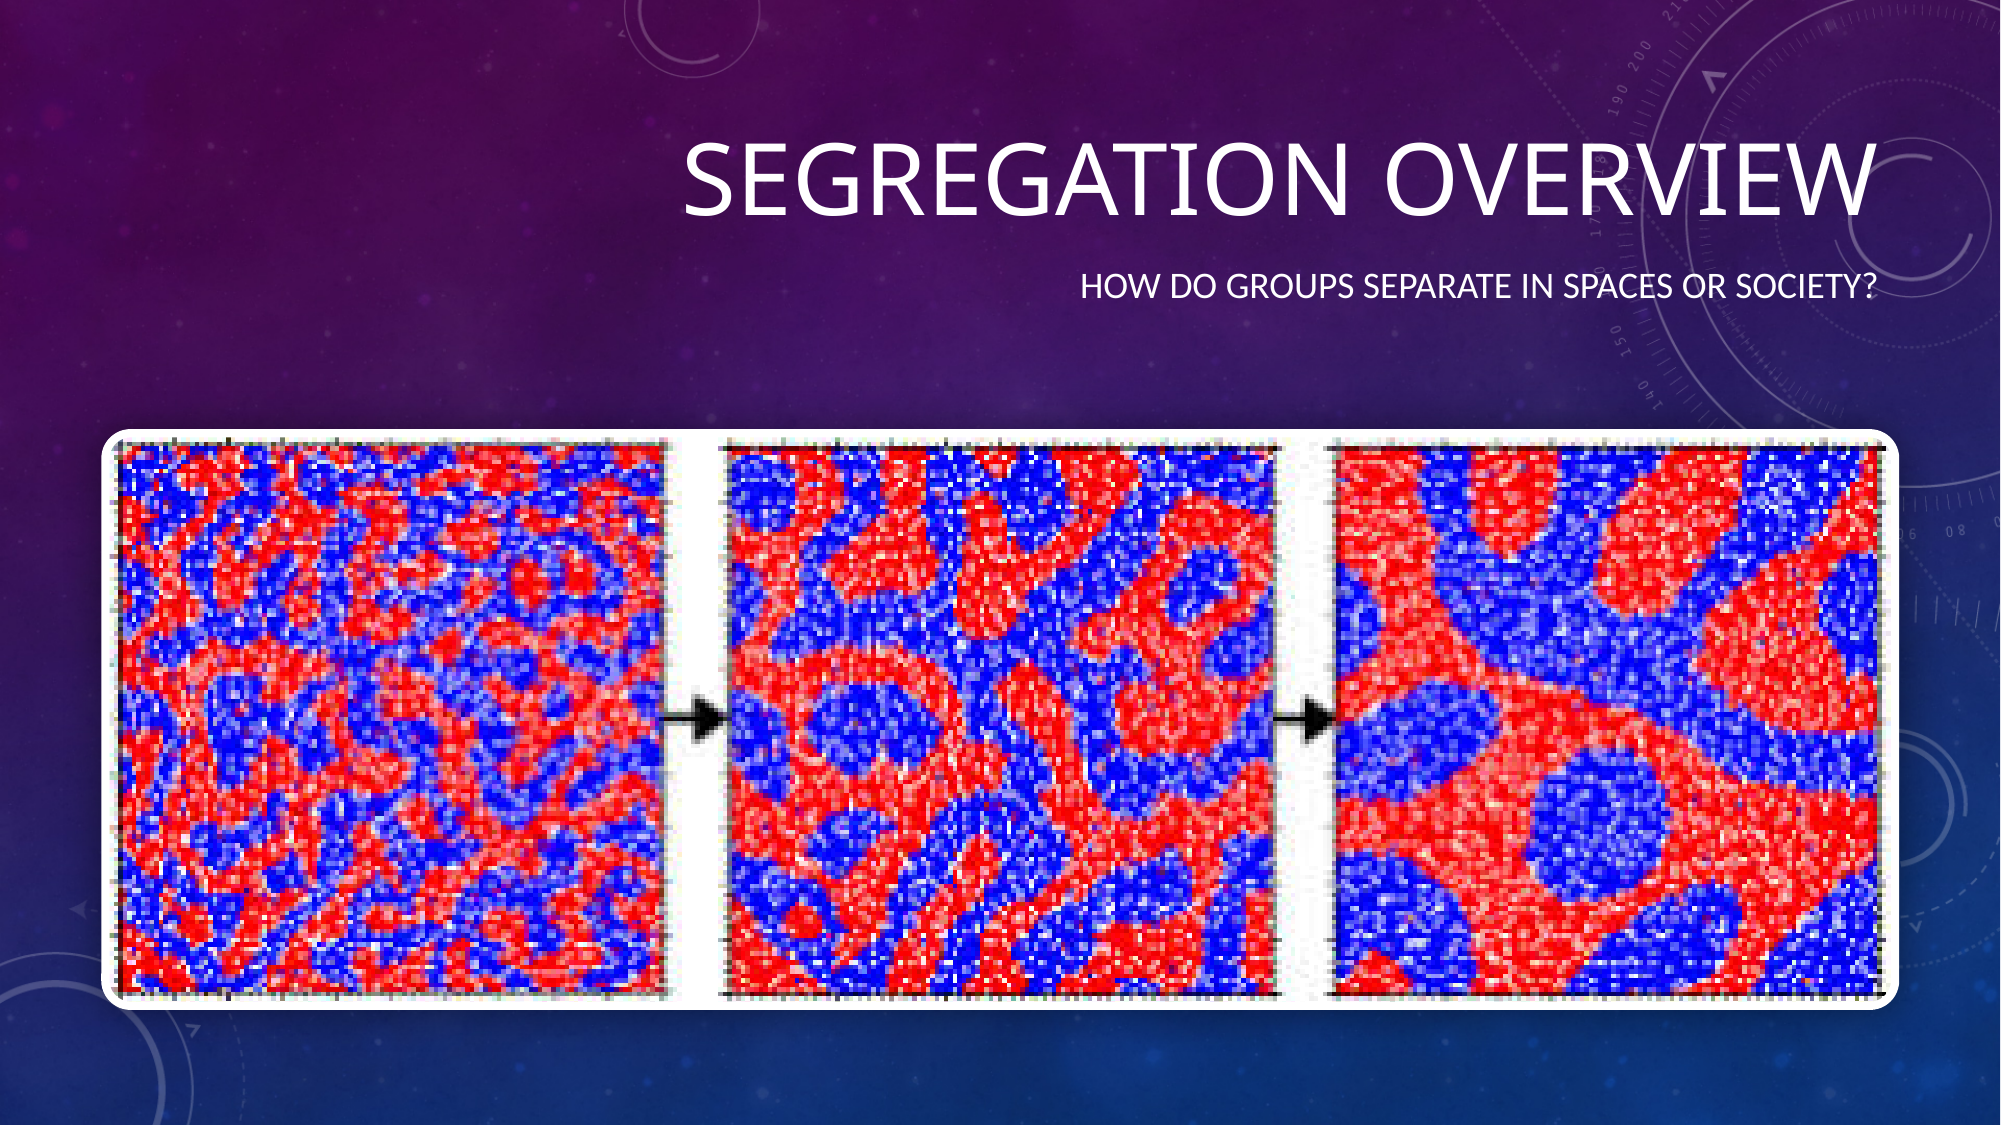

# Segregation Overview
How do groups separate in spaces or society?